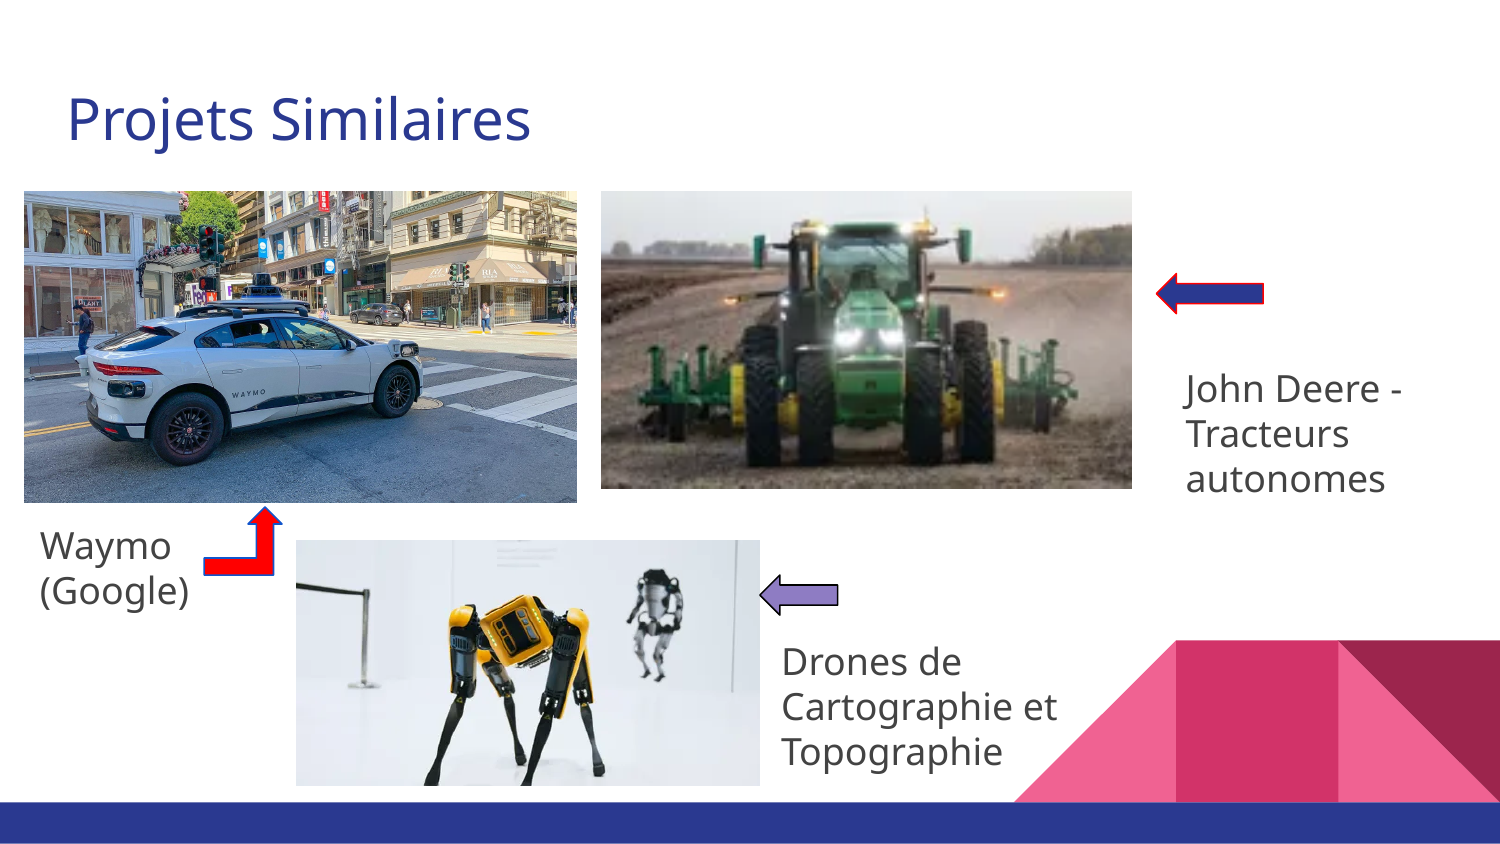

# Projets Similaires
John Deere - Tracteurs autonomes
Waymo (Google)
Drones de Cartographie et Topographie